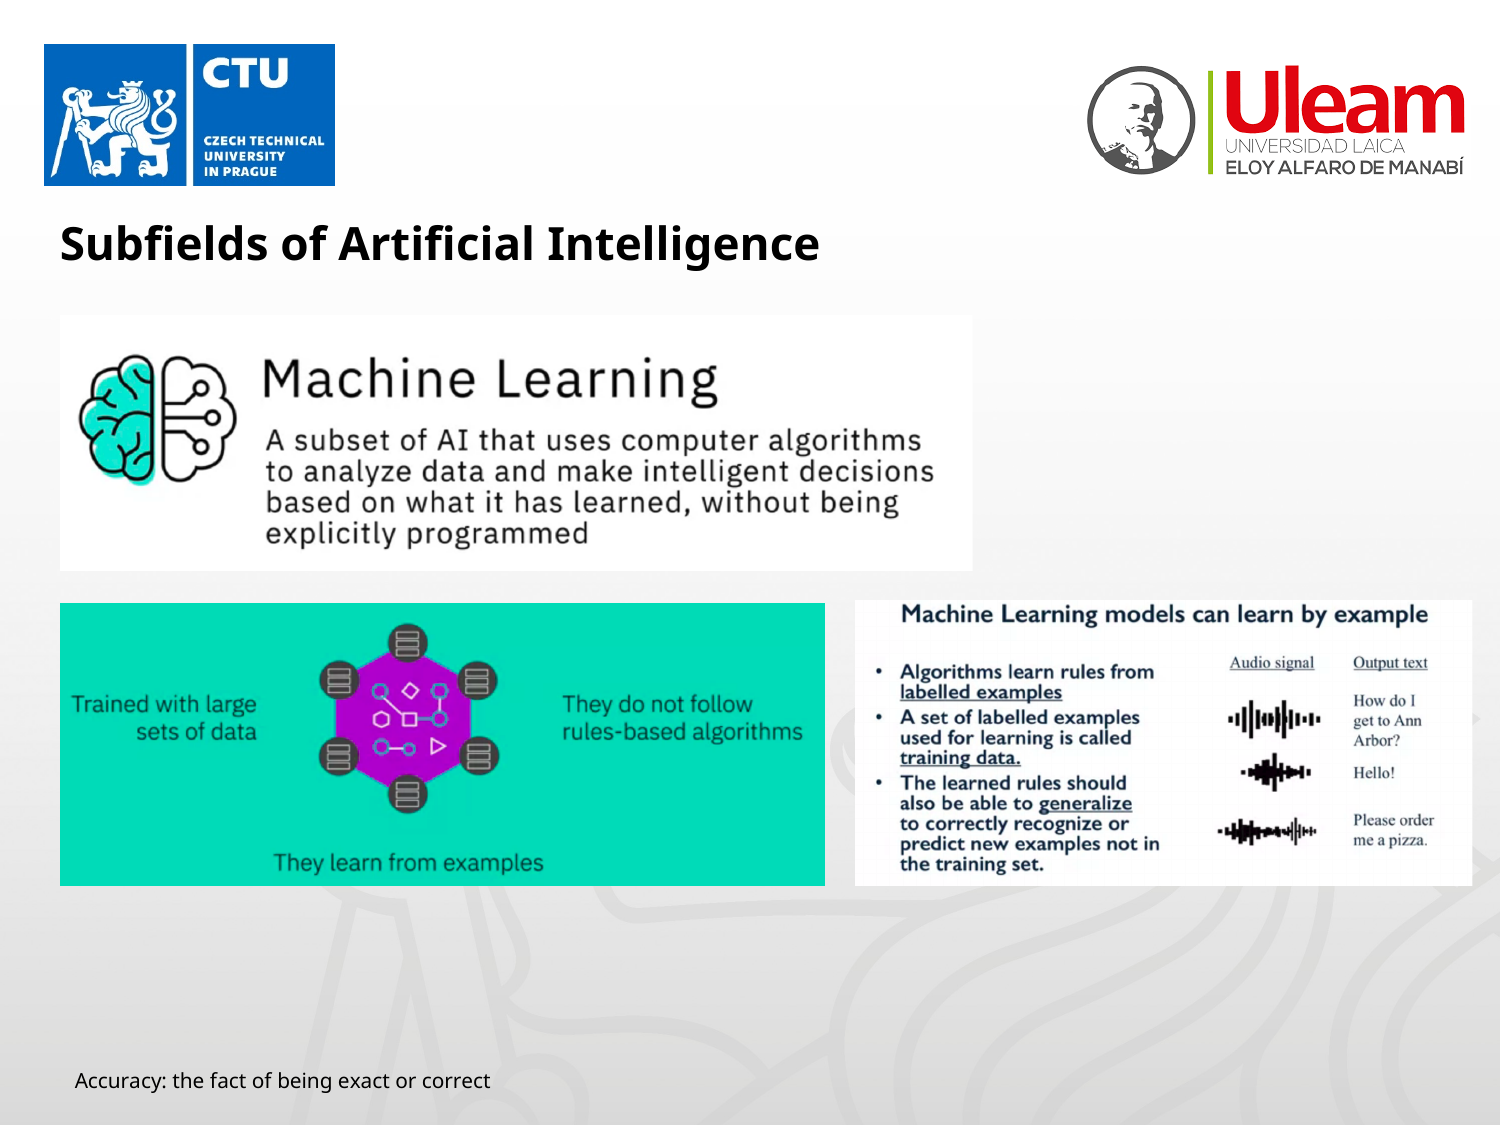

# Subfields of Artificial Intelligence
Accuracy: the fact of being exact or correct